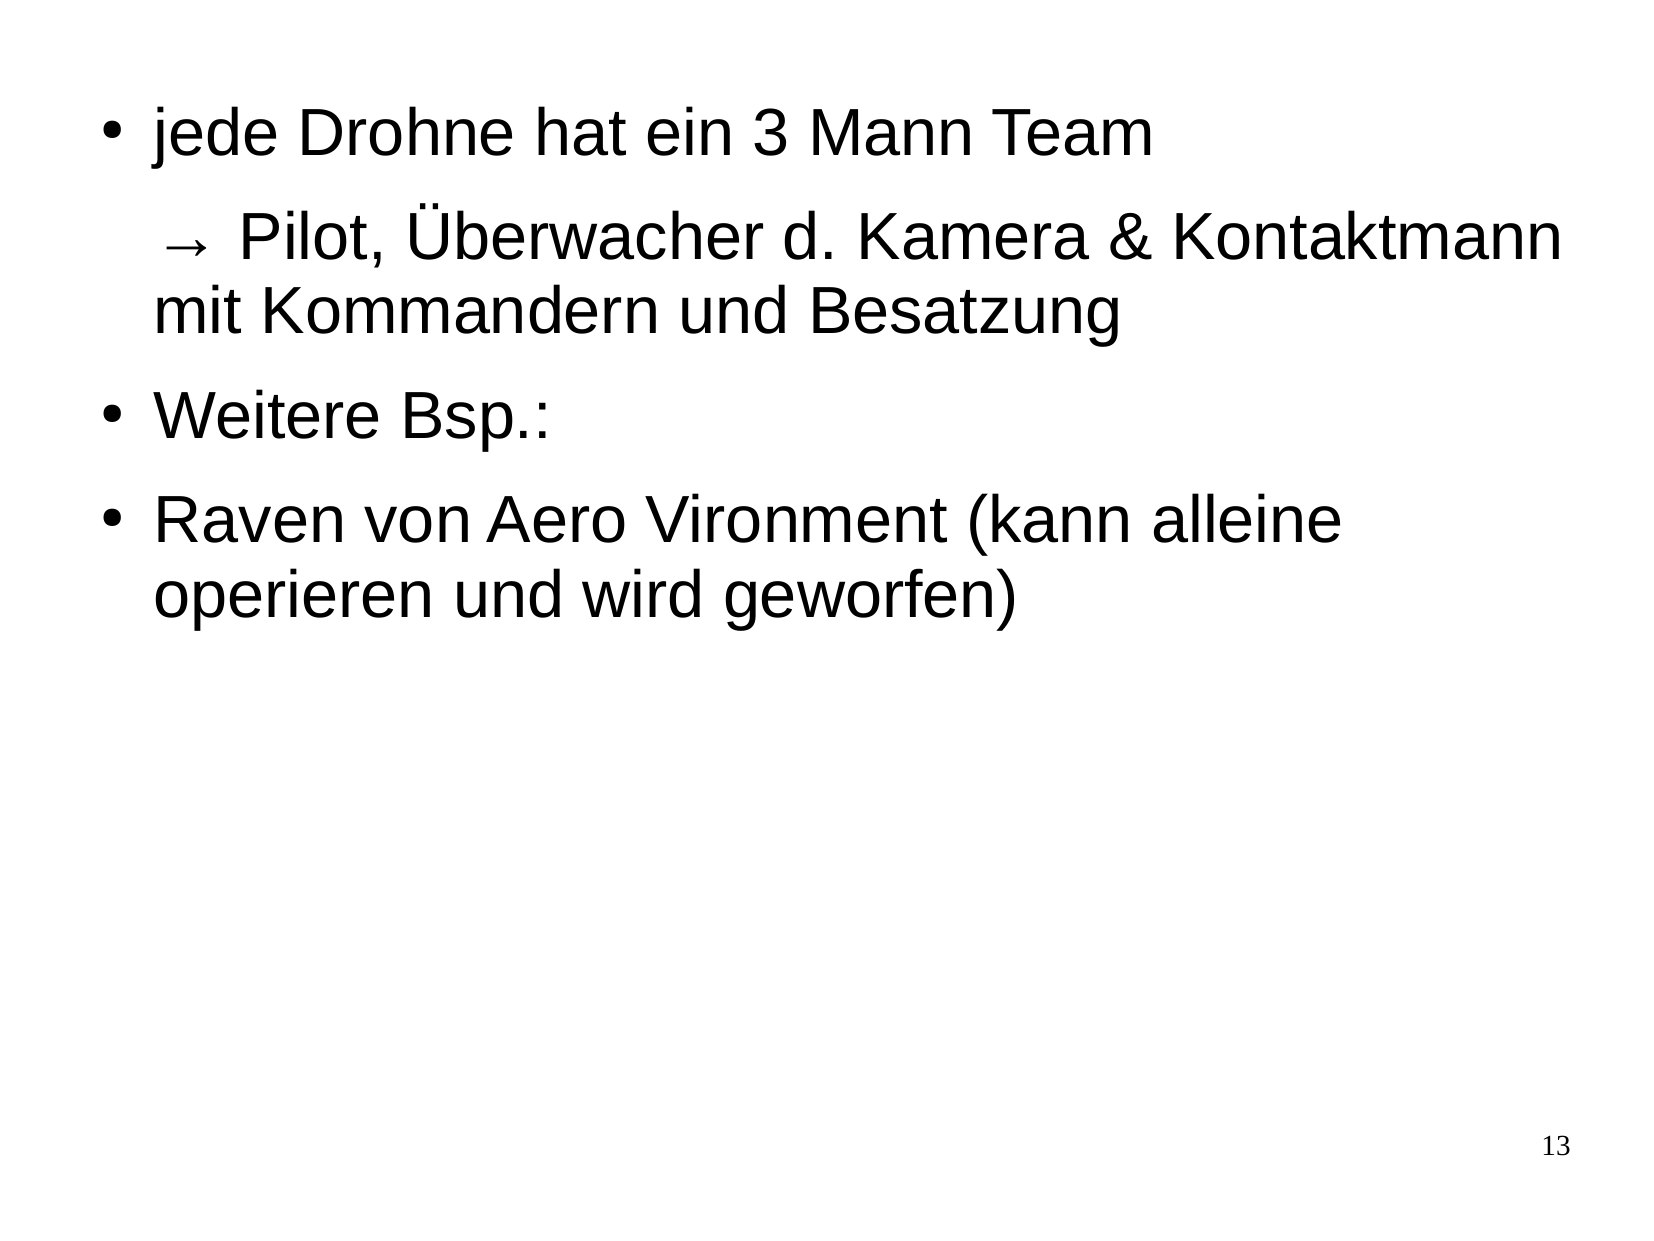

# jede Drohne hat ein 3 Mann Team
→ Pilot, Überwacher d. Kamera & Kontaktmann mit Kommandern und Besatzung
Weitere Bsp.:
Raven von Aero Vironment (kann alleine operieren und wird geworfen)
13